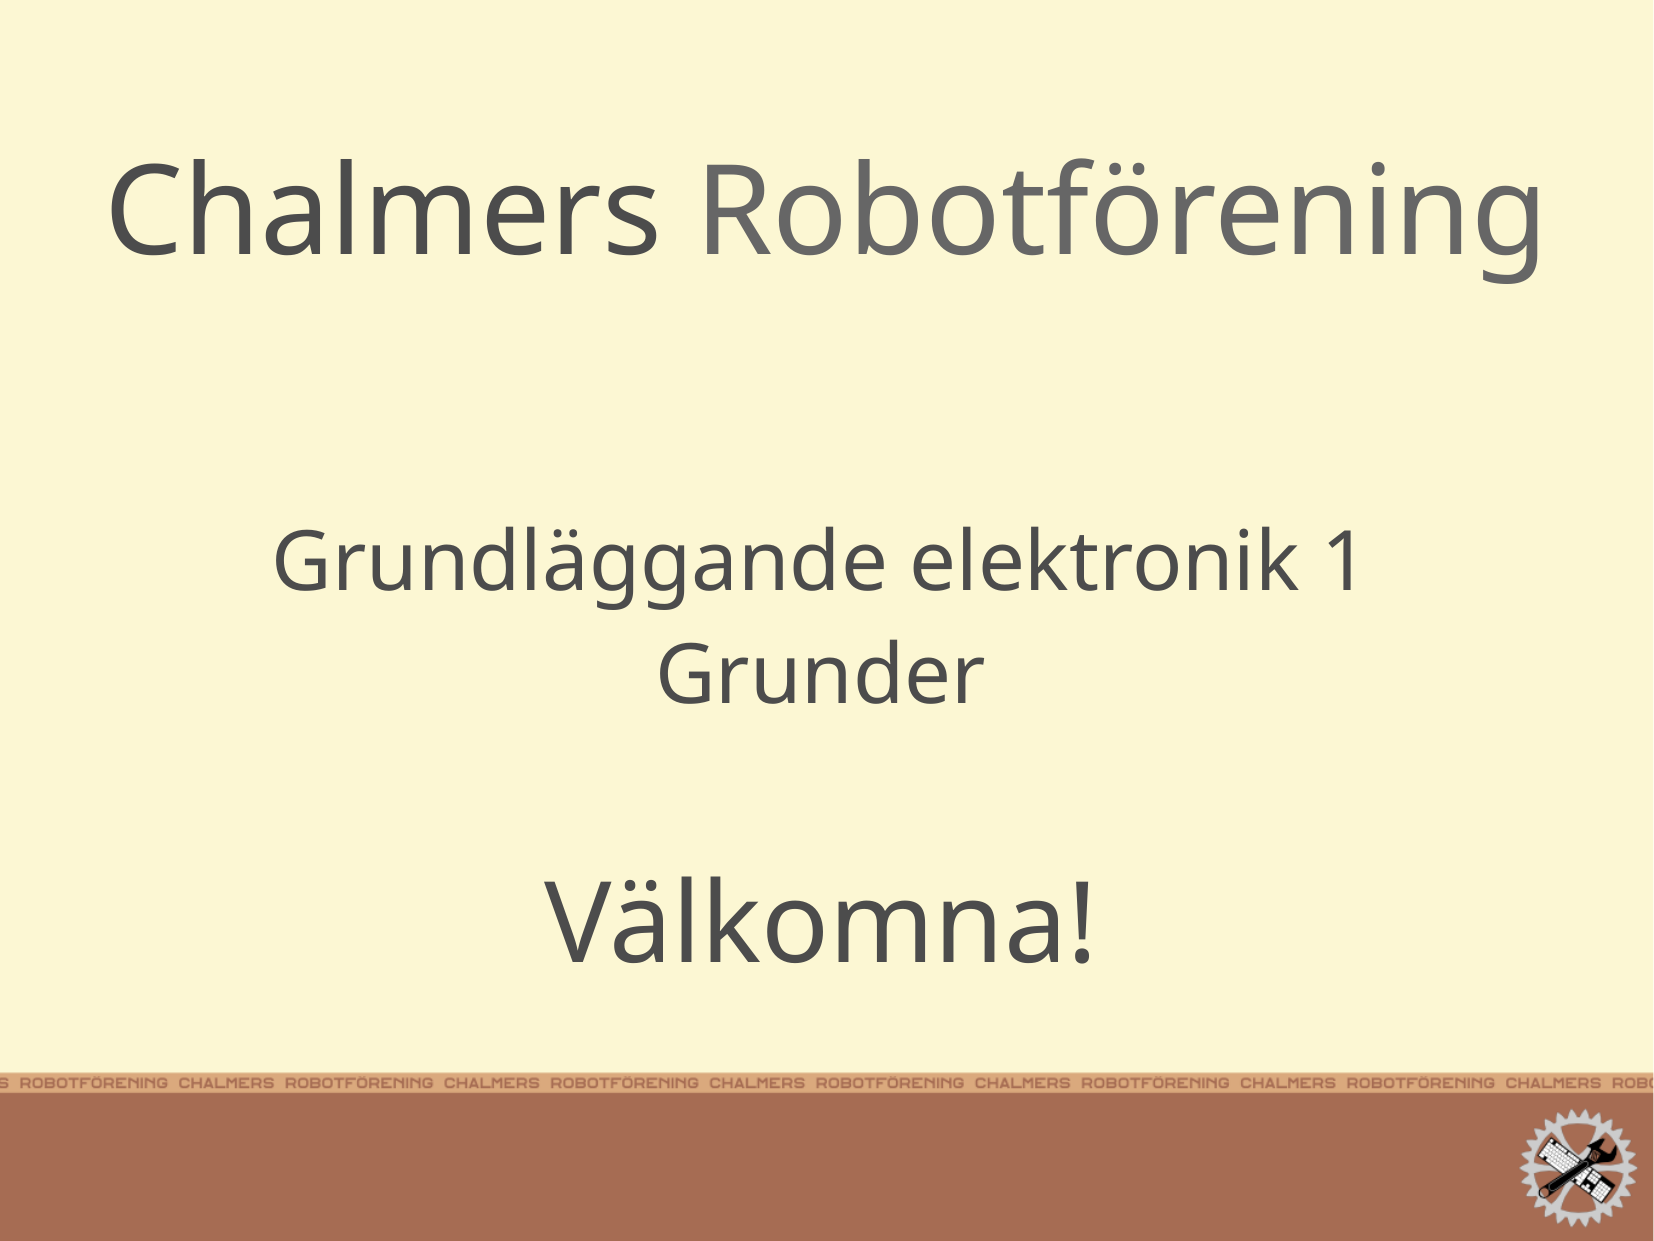

# Chalmers Robotförening
Grundläggande elektronik 1
Grunder
Välkomna!